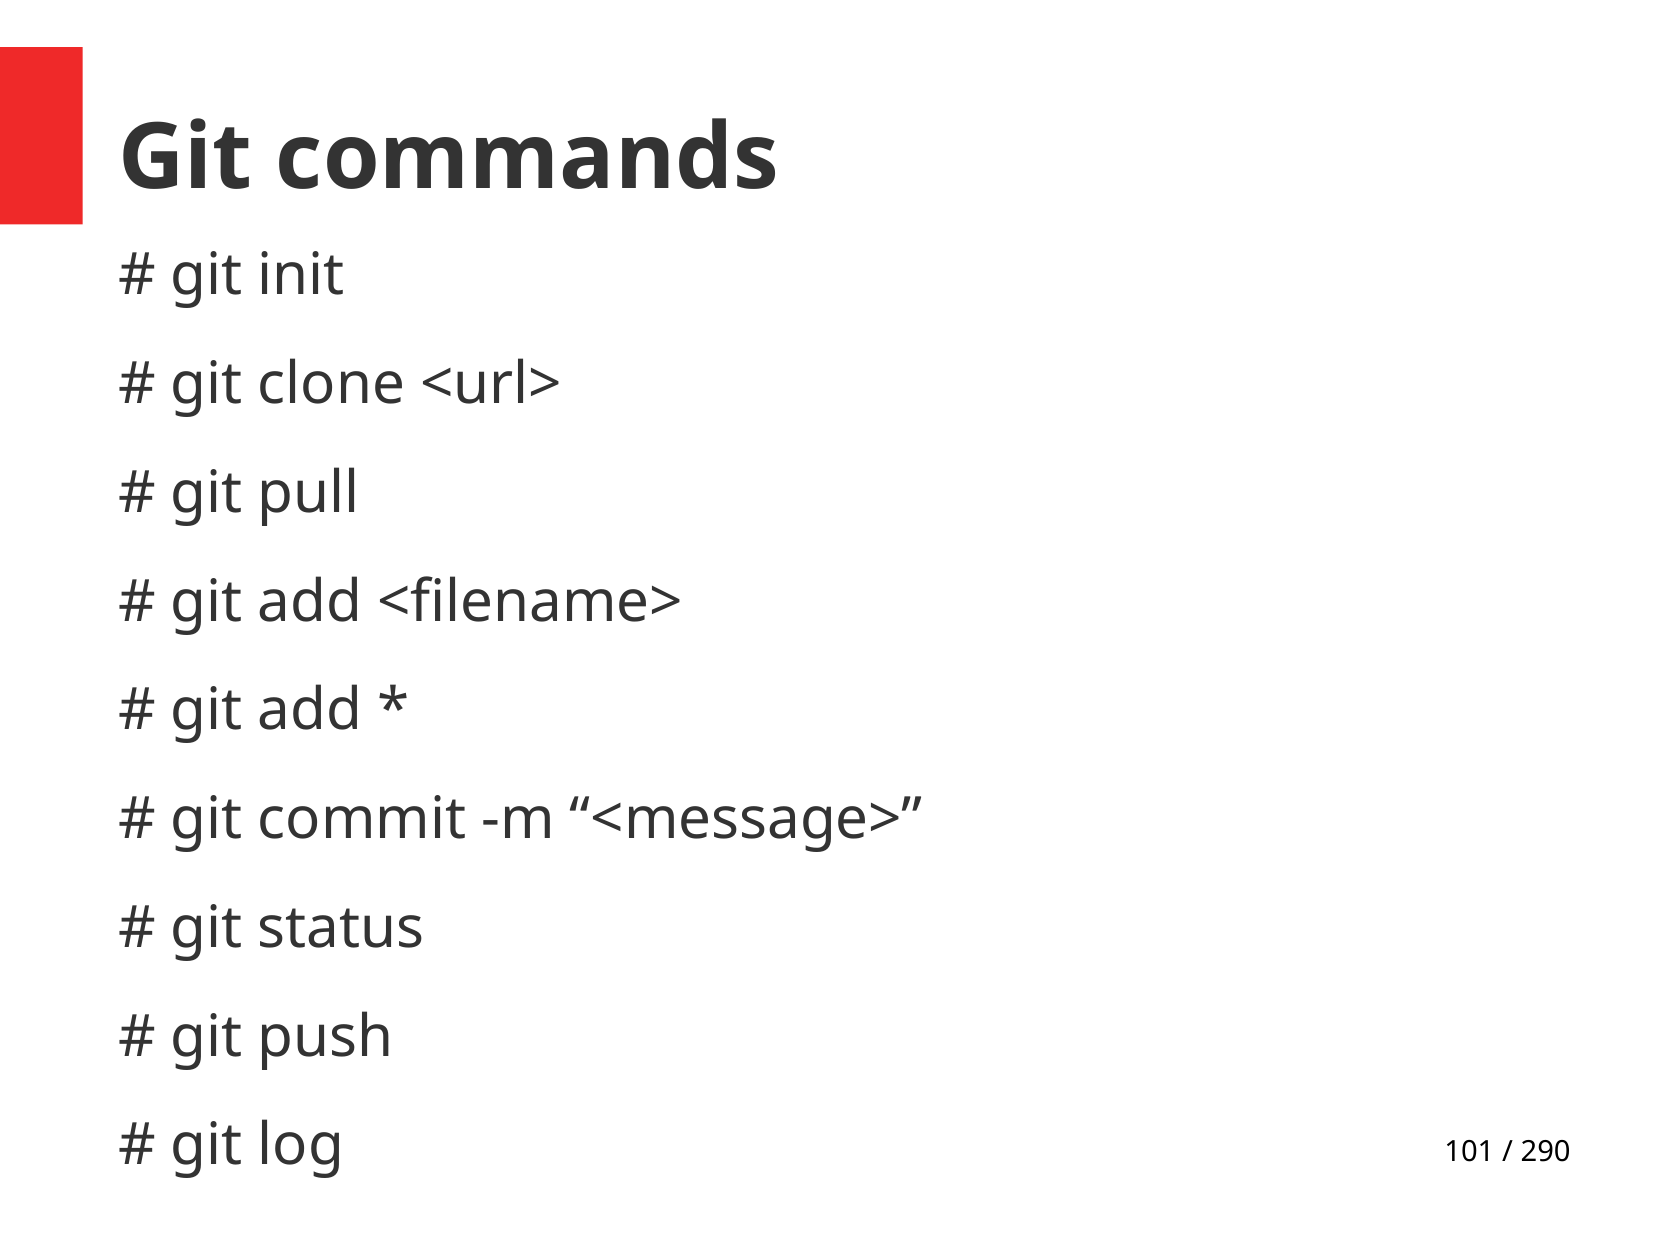

# Git commands
# git init
# git clone <url>
# git pull
# git add <filename>
# git add *
# git commit -m “<message>”
# git status
# git push
# git log
101